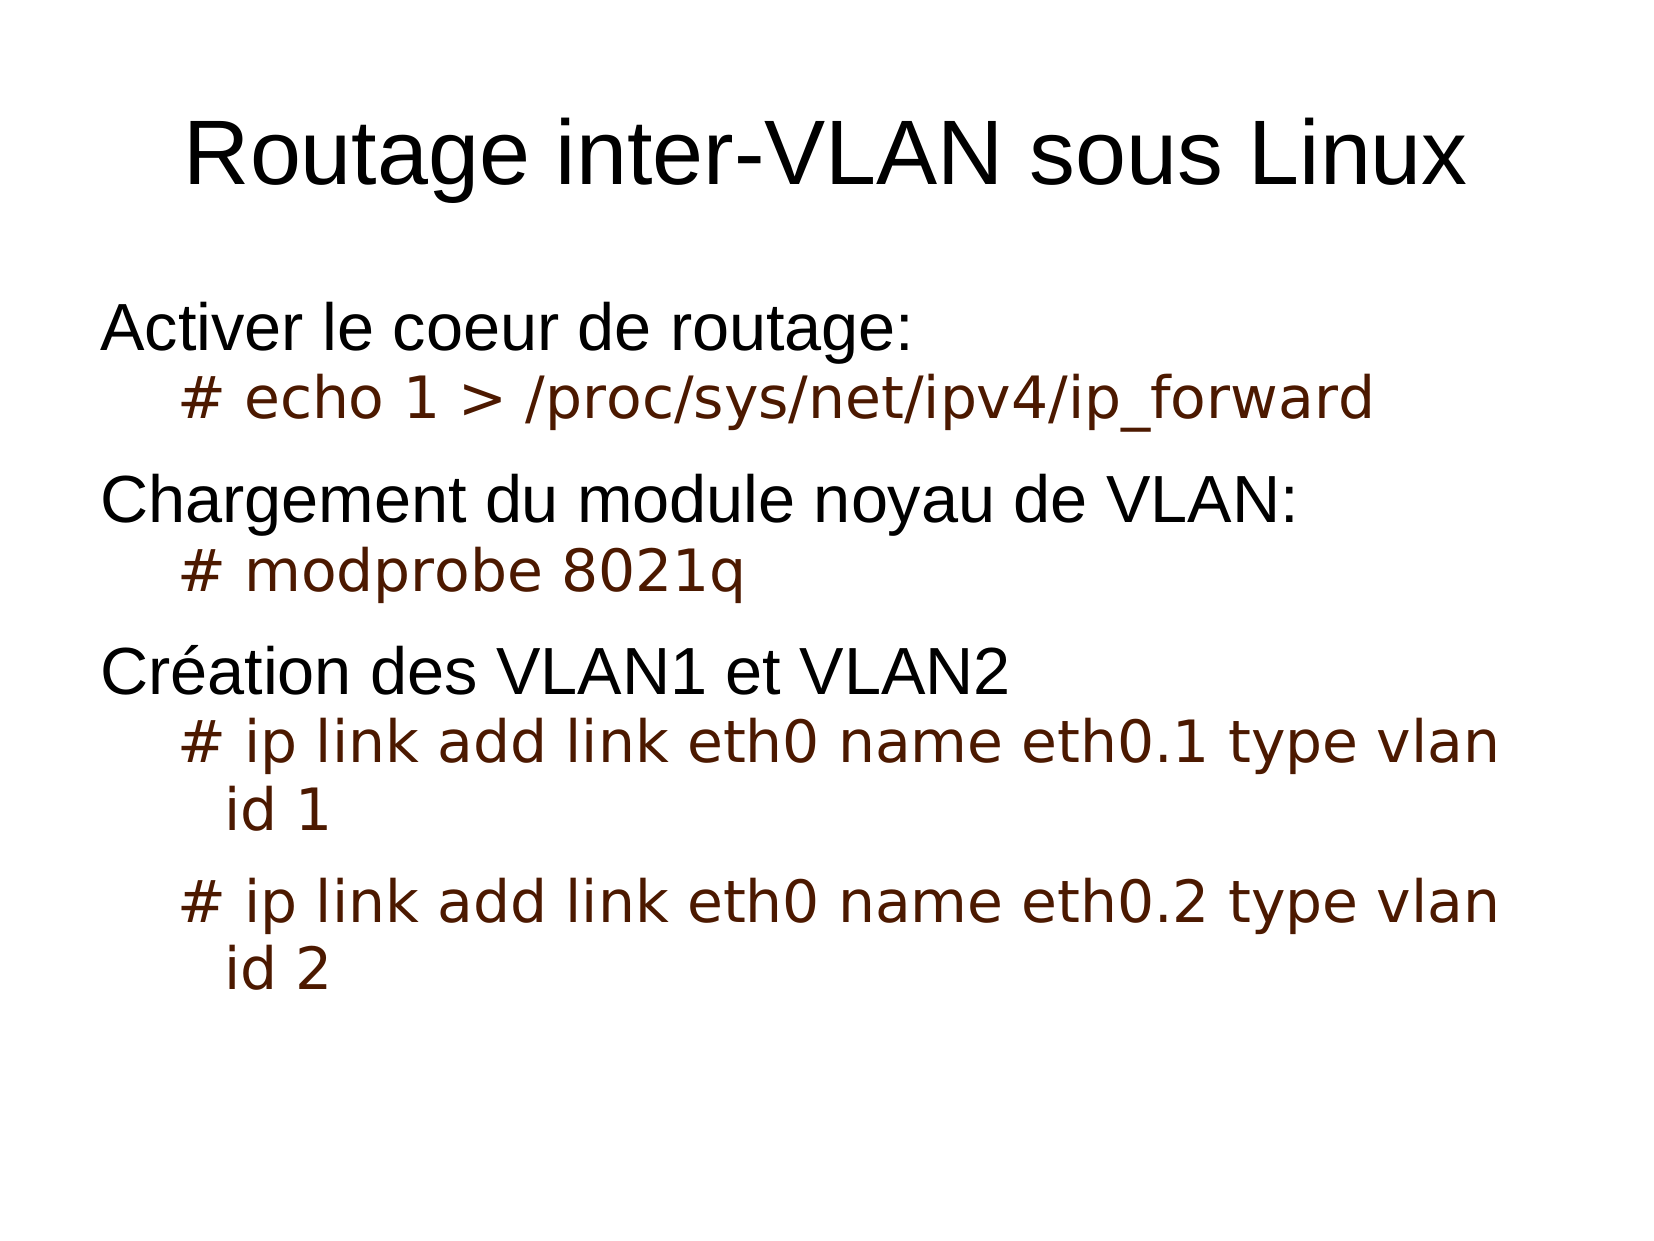

# Routage inter-VLAN sous Linux
Activer le coeur de routage:
# echo 1 > /proc/sys/net/ipv4/ip_forward
Chargement du module noyau de VLAN:
# modprobe 8021q
Création des VLAN1 et VLAN2
# ip link add link eth0 name eth0.1 type vlan id 1
# ip link add link eth0 name eth0.2 type vlan id 2